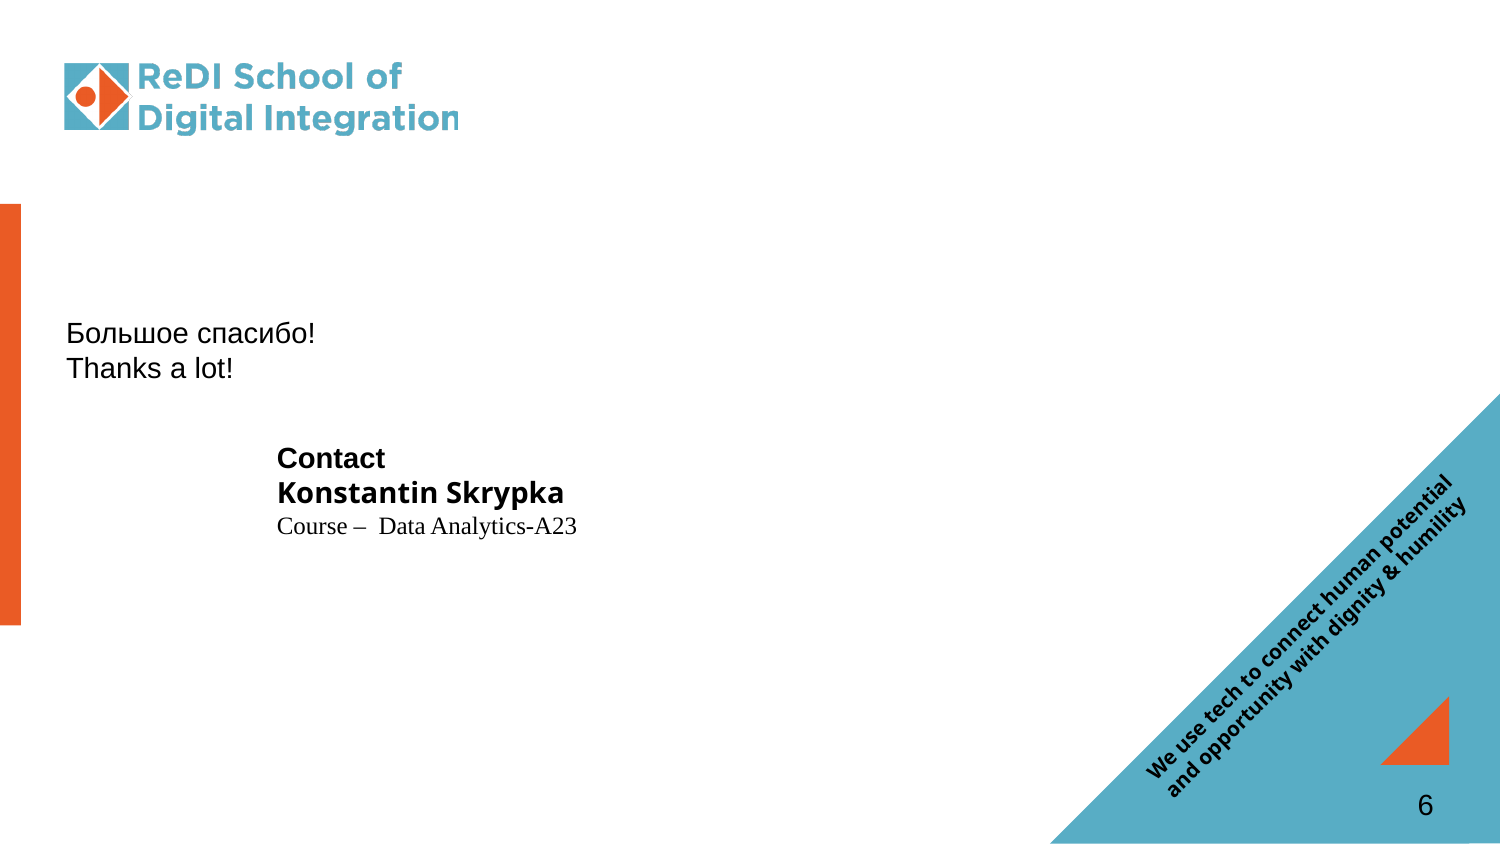

Большое спасибо!
Thanks a lot!
# Contact
Konstantin Skrypka
Course – Data Analytics-A23